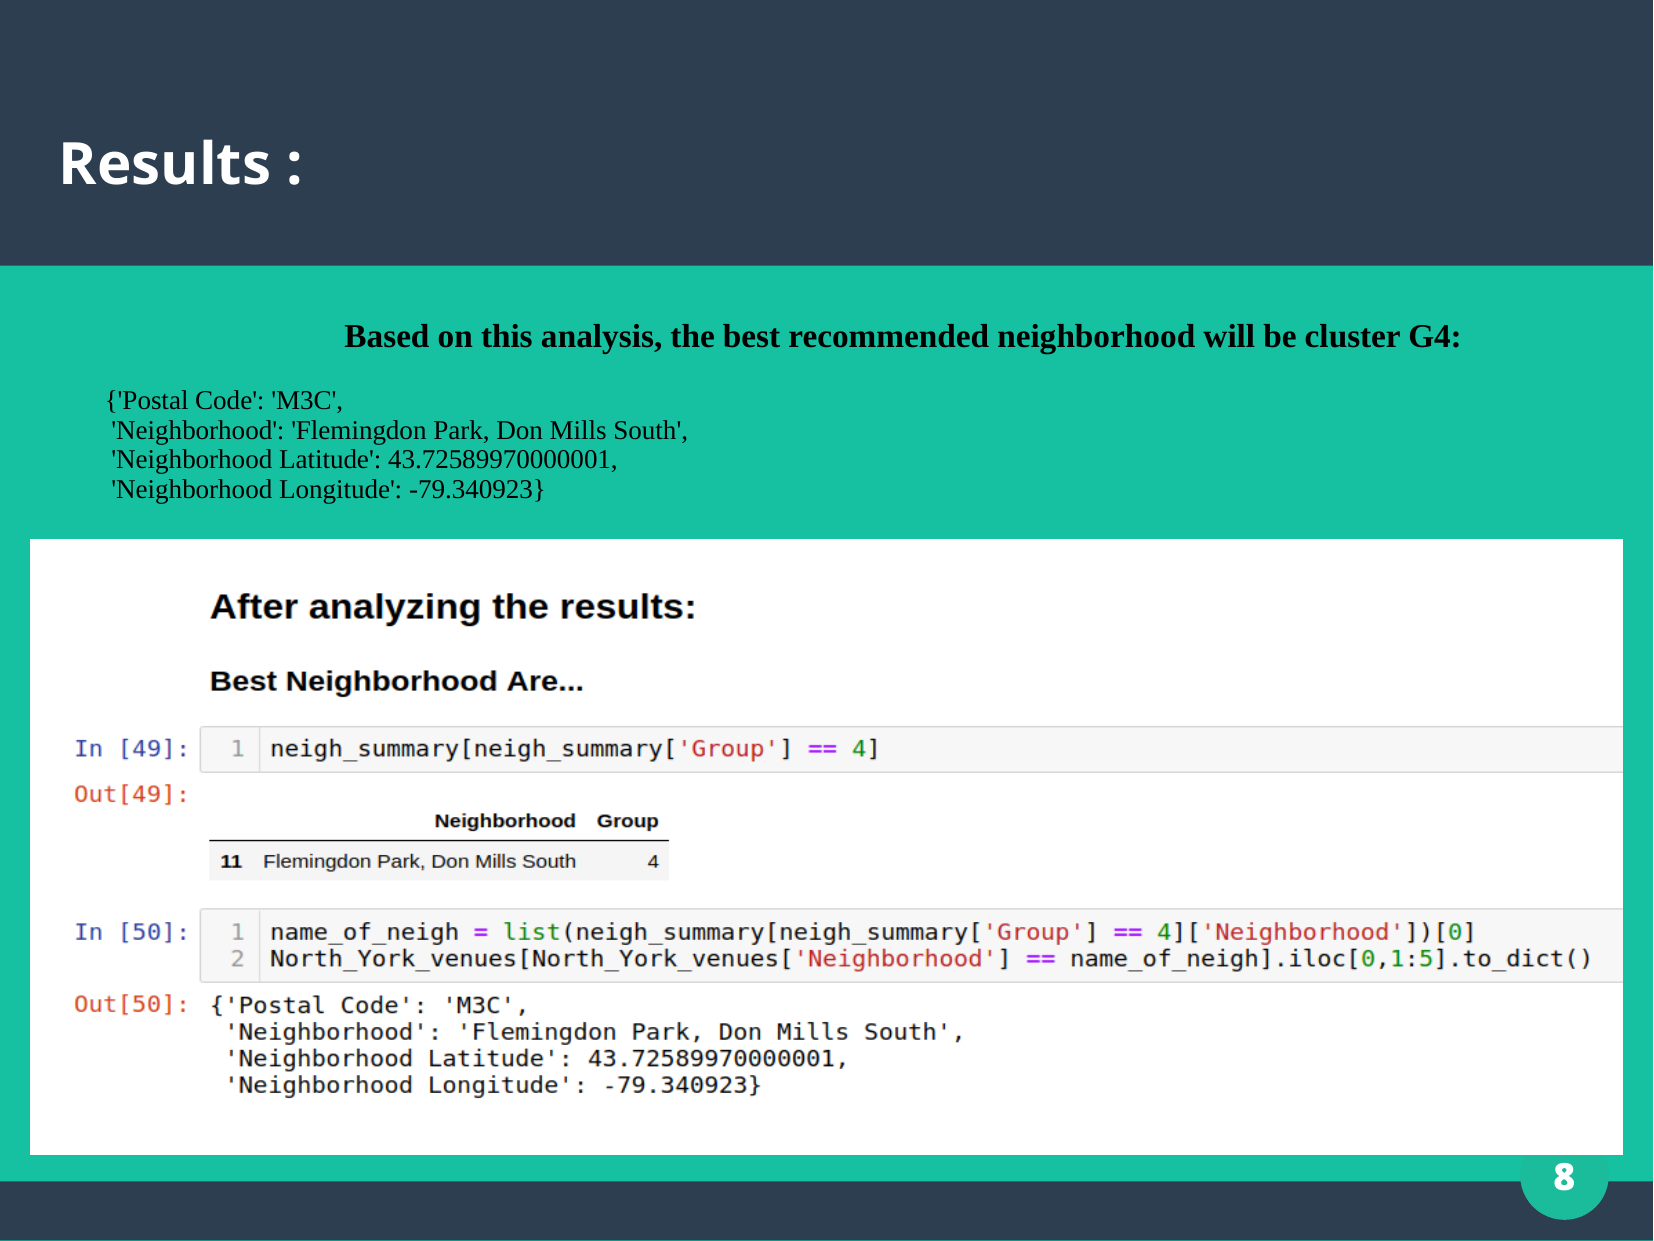

# Results :
 Based on this analysis, the best recommended neighborhood will be cluster G4:
{'Postal Code': 'M3C',
 'Neighborhood': 'Flemingdon Park, Don Mills South',
 'Neighborhood Latitude': 43.72589970000001,
 'Neighborhood Longitude': -79.340923}
8